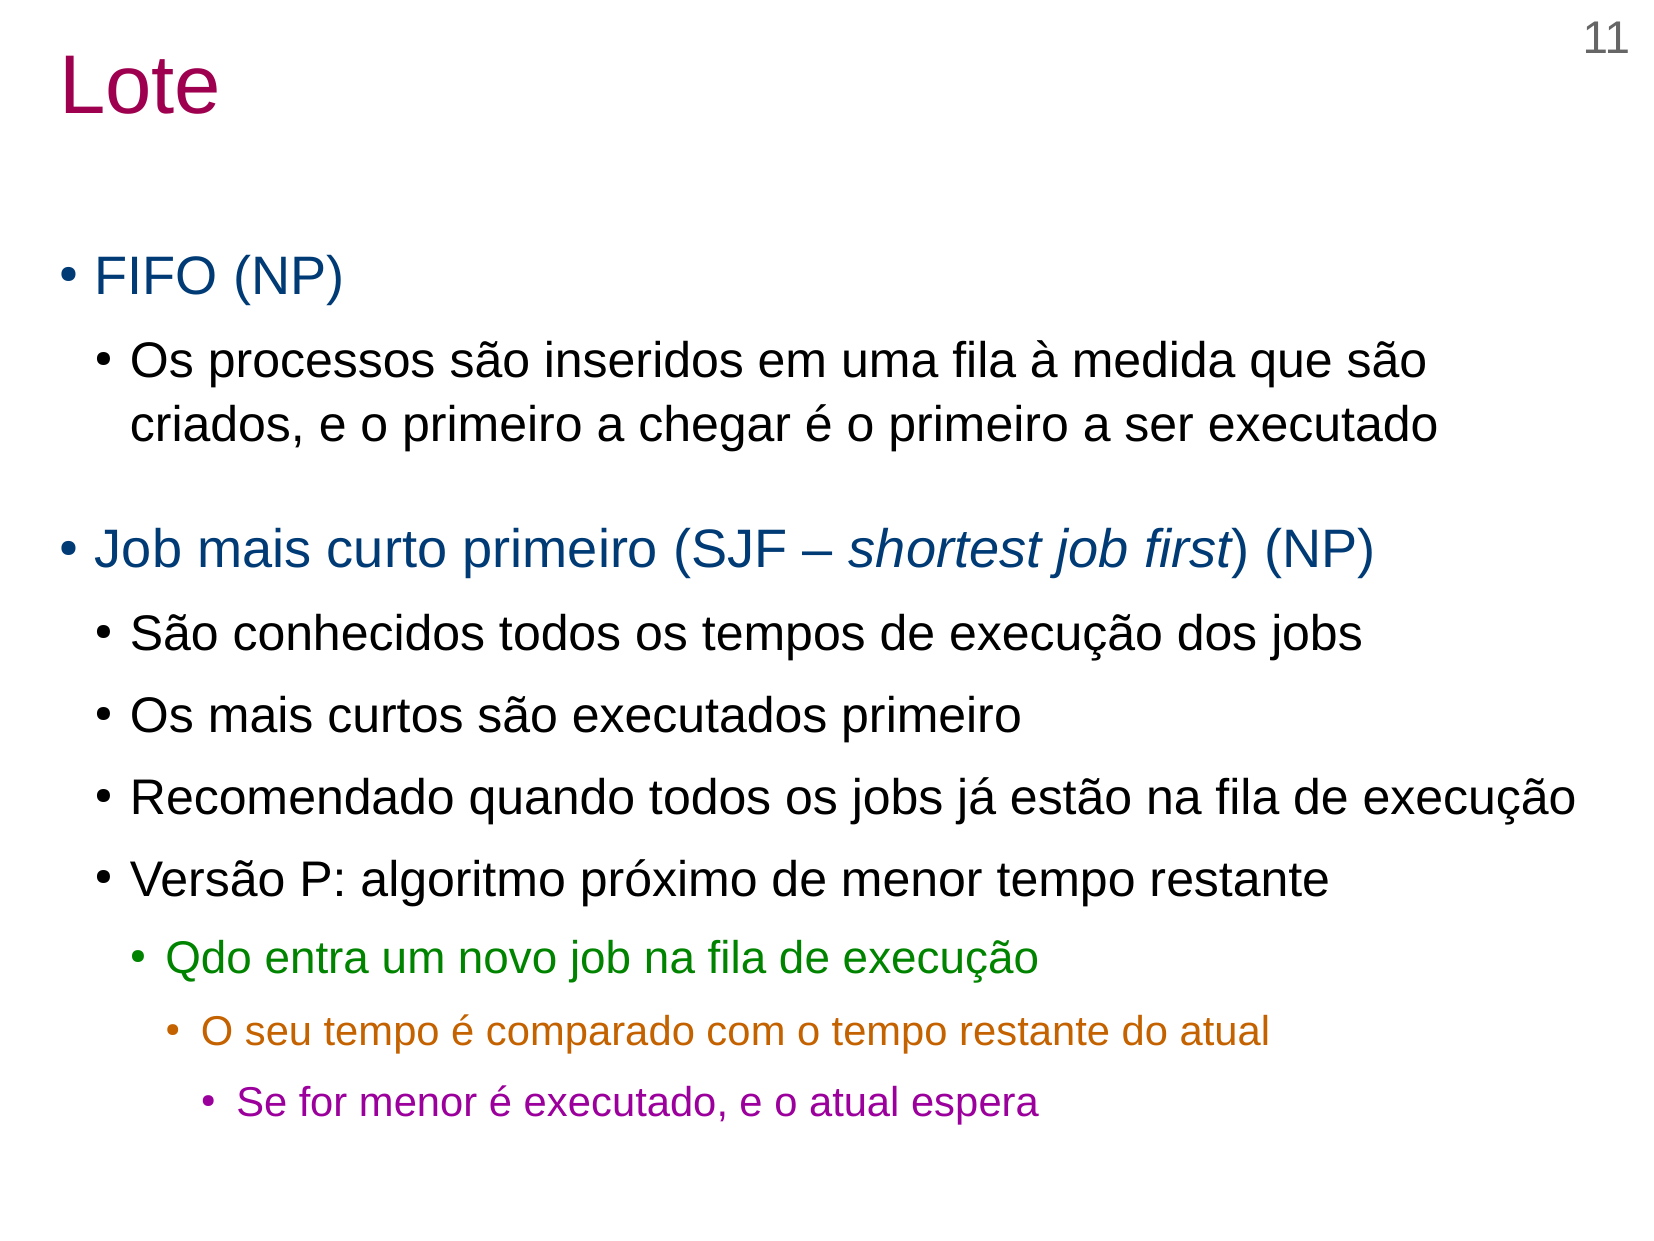

11
# Lote
FIFO (NP)
Os processos são inseridos em uma fila à medida que são criados, e o primeiro a chegar é o primeiro a ser executado
Job mais curto primeiro (SJF – shortest job first) (NP)
São conhecidos todos os tempos de execução dos jobs
Os mais curtos são executados primeiro
Recomendado quando todos os jobs já estão na fila de execução
Versão P: algoritmo próximo de menor tempo restante
Qdo entra um novo job na fila de execução
O seu tempo é comparado com o tempo restante do atual
Se for menor é executado, e o atual espera